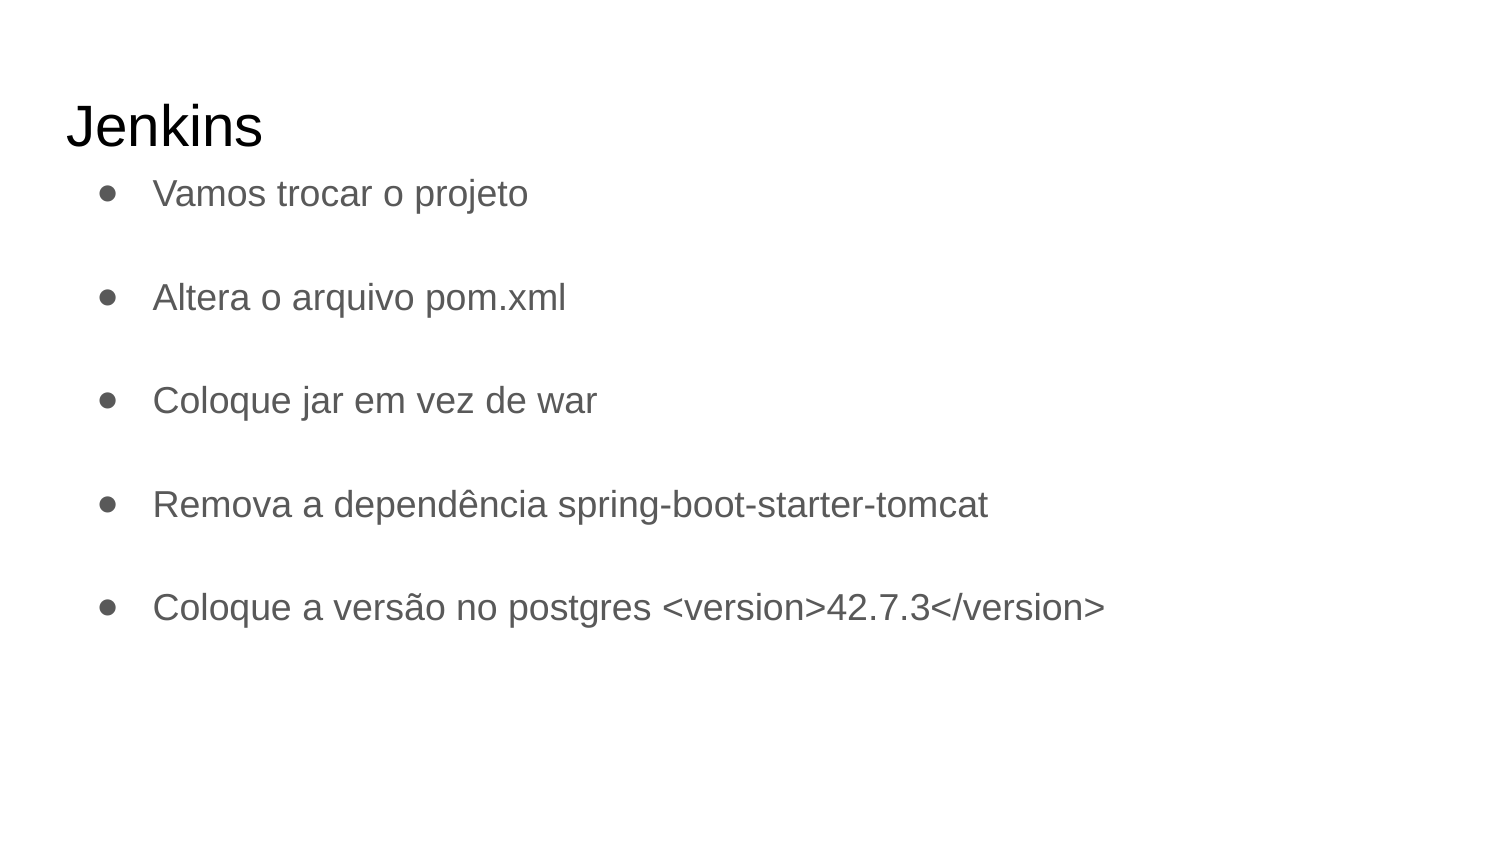

# Jenkins
Vamos trocar o projeto
Altera o arquivo pom.xml
Coloque jar em vez de war
Remova a dependência spring-boot-starter-tomcat
Coloque a versão no postgres <version>42.7.3</version>